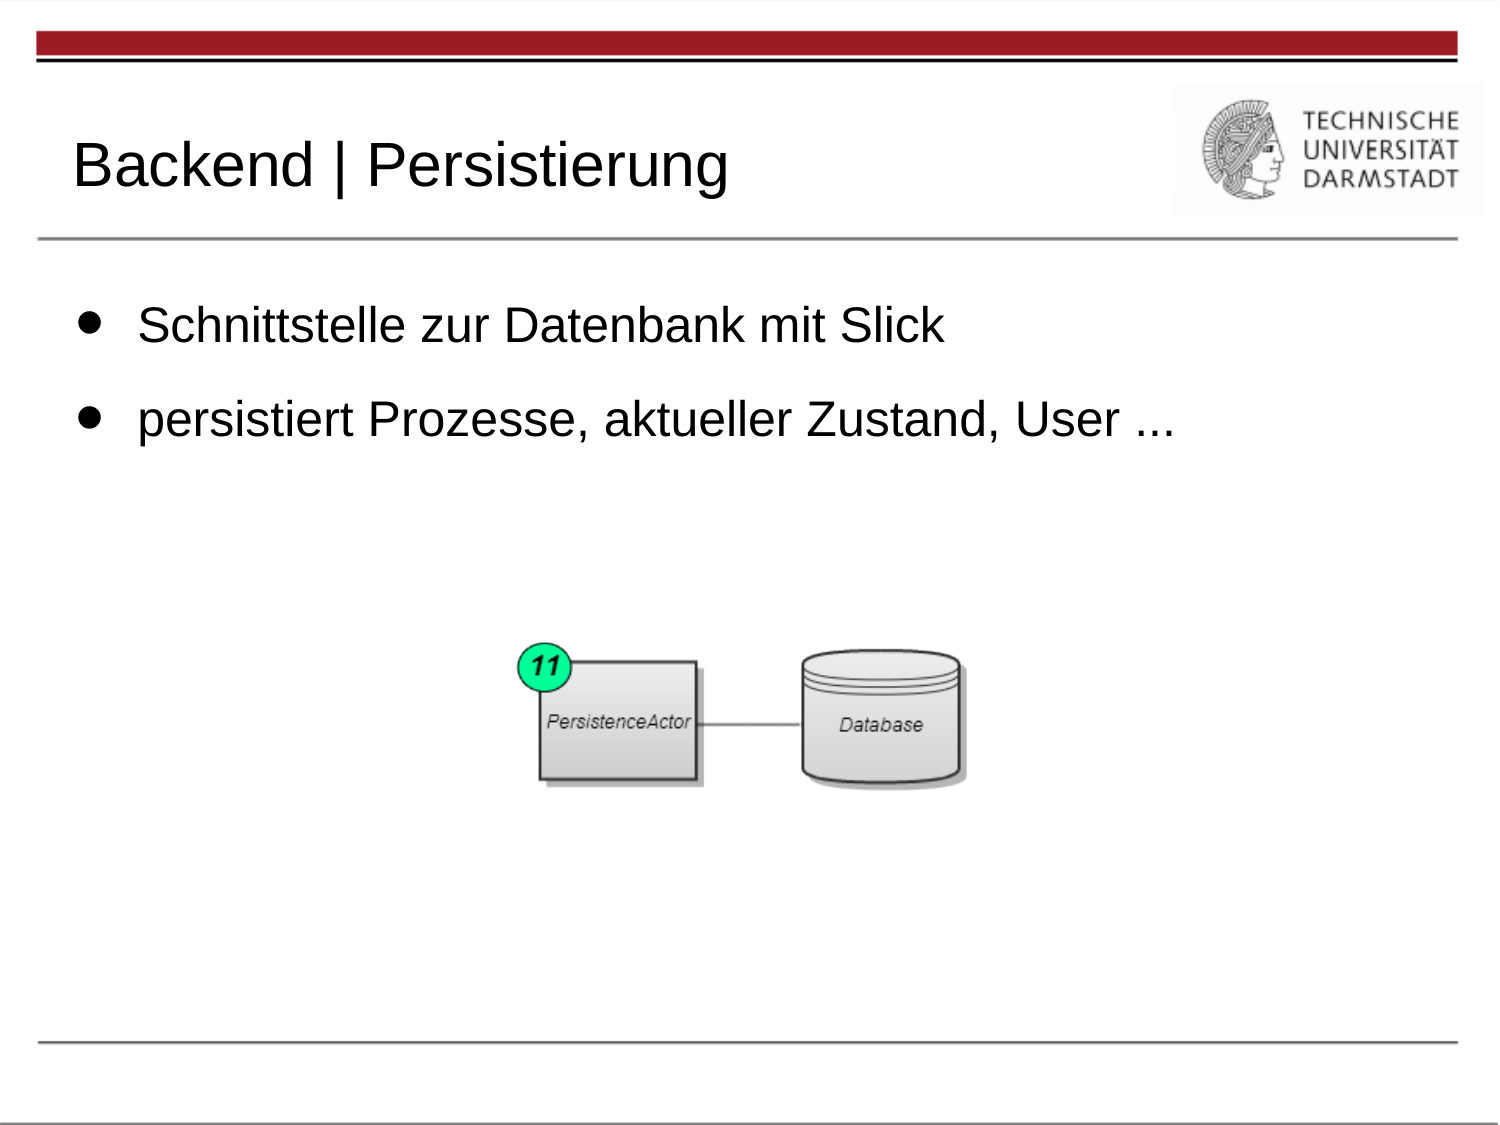

Gliederung
Backend | Persistierung
#
Schnittstelle zur Datenbank mit Slick
persistiert Prozesse, aktueller Zustand, User ...